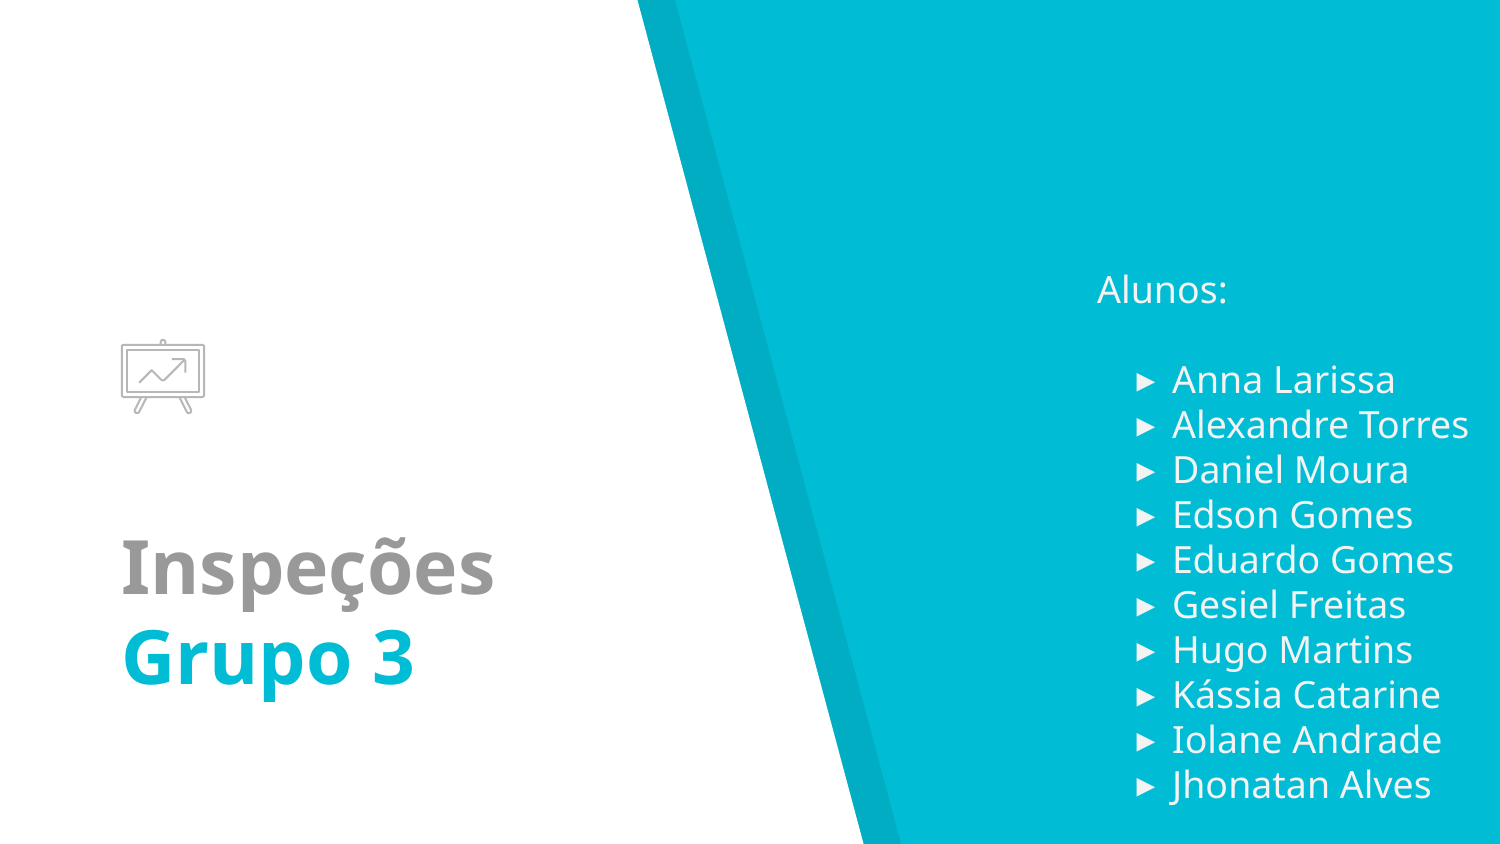

Alunos:
Anna Larissa
Alexandre Torres
Daniel Moura
Edson Gomes
Eduardo Gomes
Gesiel Freitas
Hugo Martins
Kássia Catarine
Iolane Andrade
Jhonatan Alves
# Inspeções Grupo 3